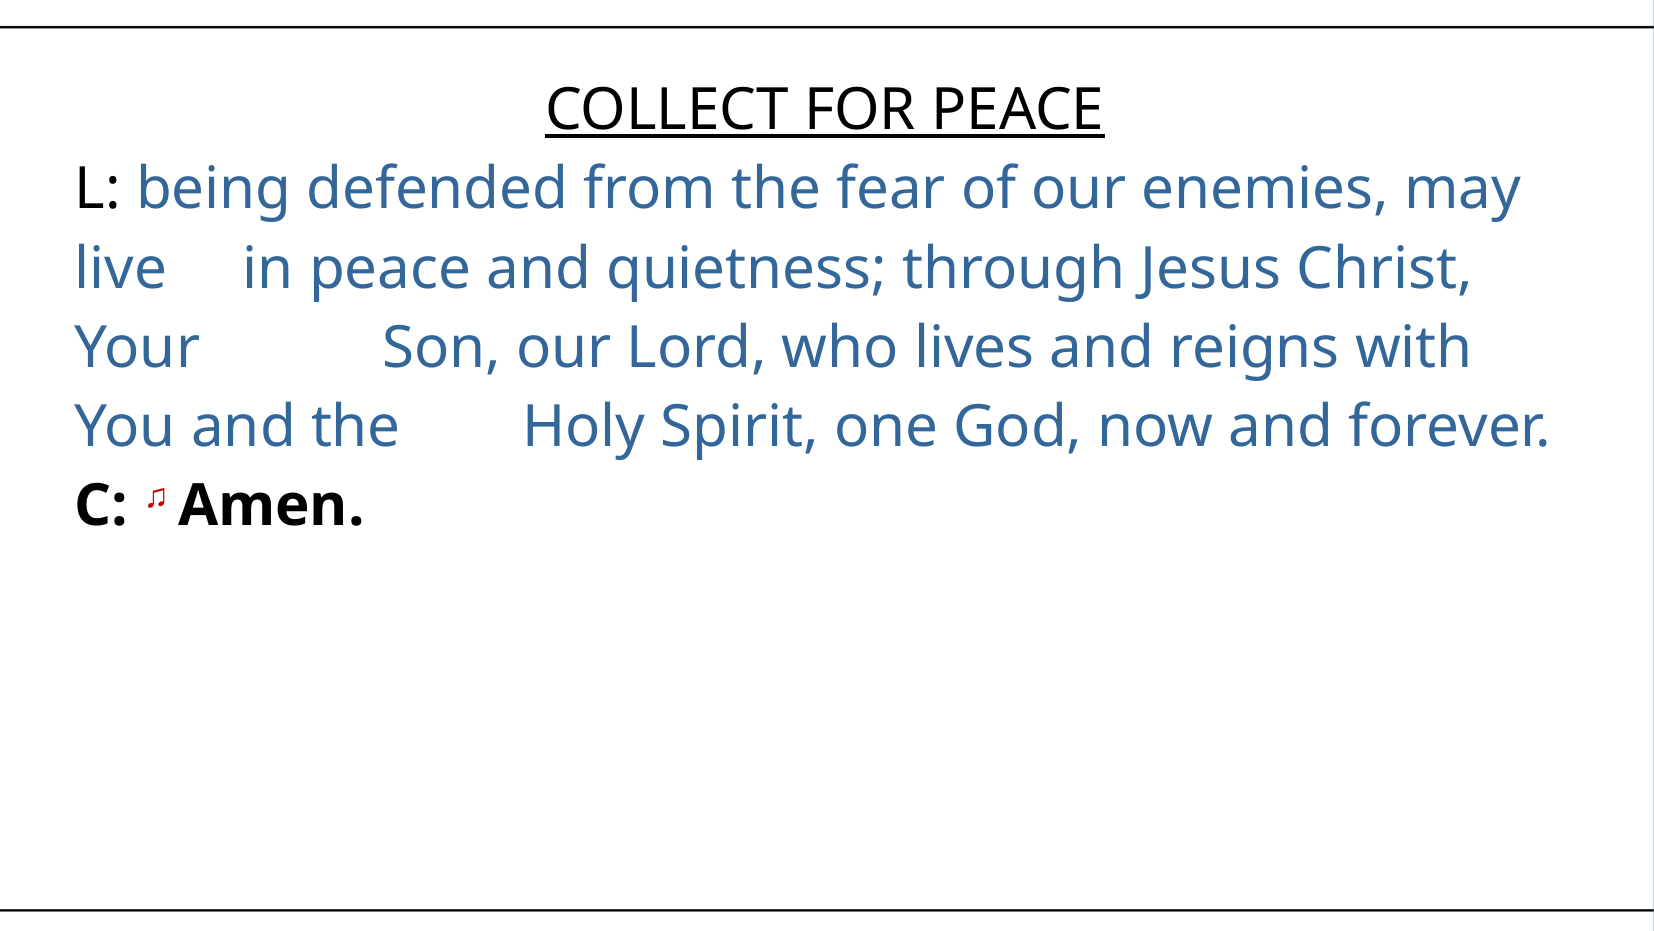

COLLECT FOR PEACE
L: being defended from the fear of our enemies, may live in peace and quietness; through Jesus Christ, Your Son, our Lord, who lives and reigns with You and the Holy Spirit, one God, now and forever.
C: ♫ Amen.